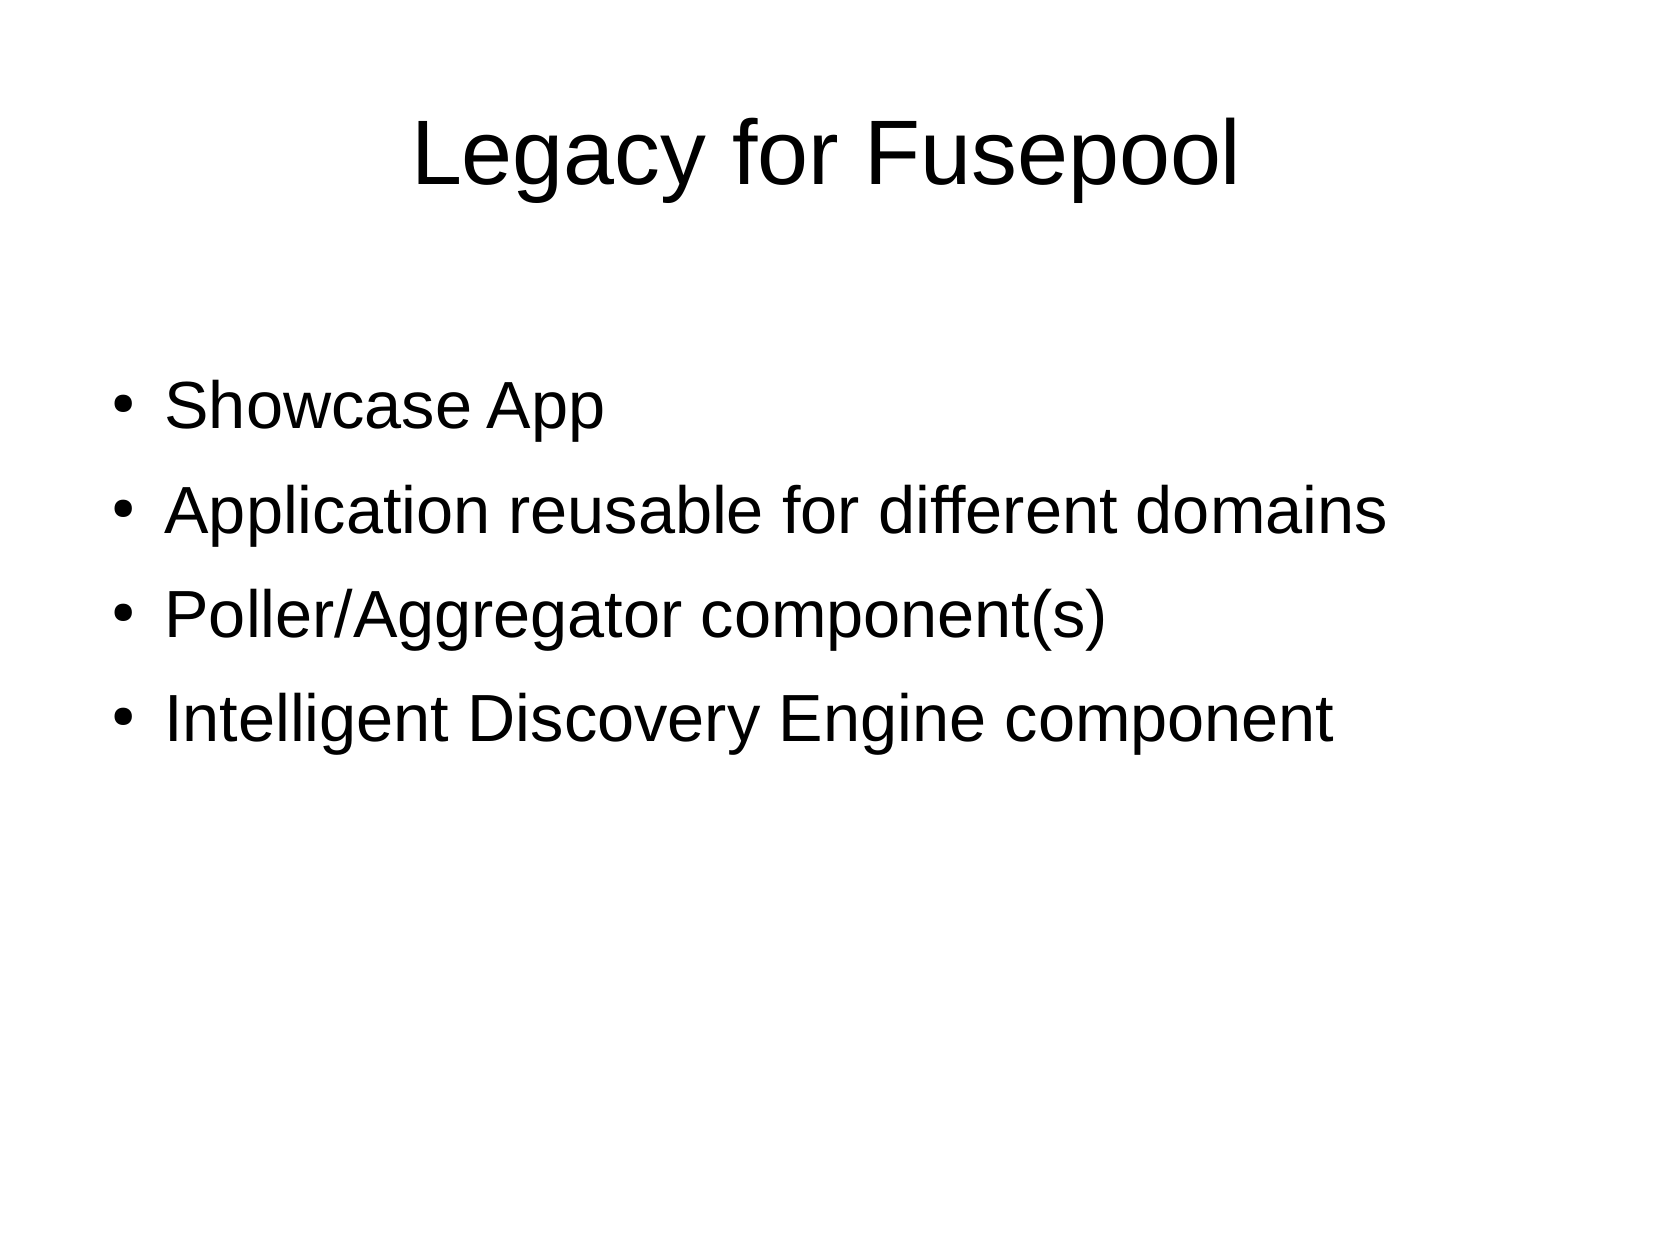

# Legacy for Fusepool
Showcase App
Application reusable for different domains
Poller/Aggregator component(s)
Intelligent Discovery Engine component